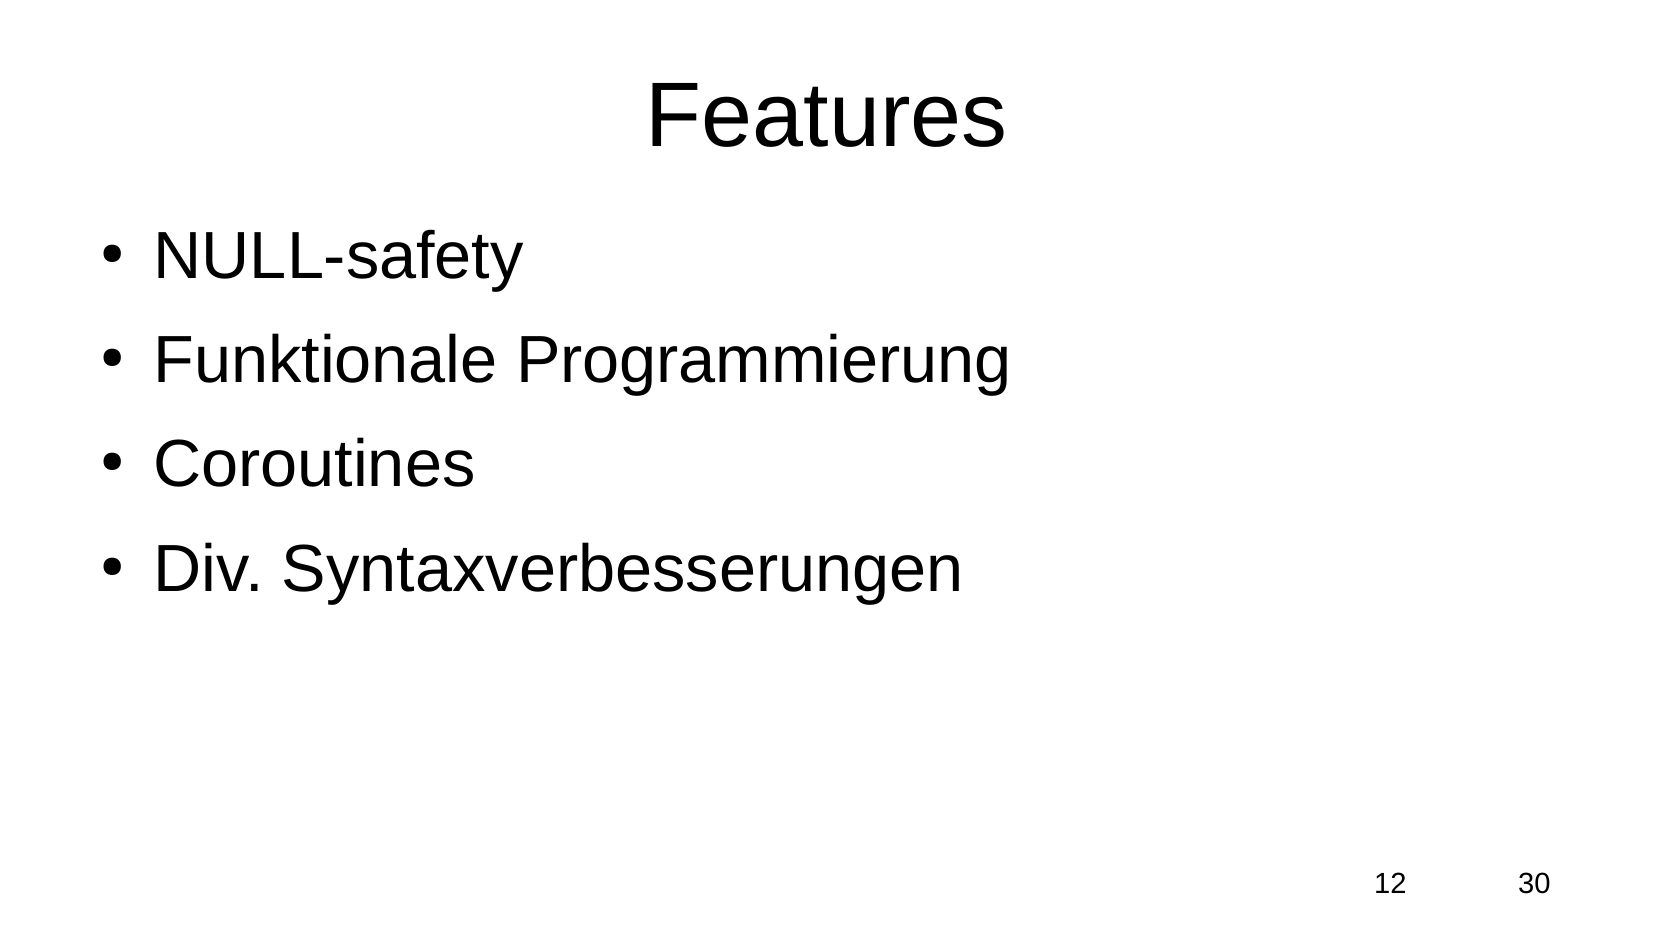

# Features
NULL-safety
Funktionale Programmierung
Coroutines
Div. Syntaxverbesserungen